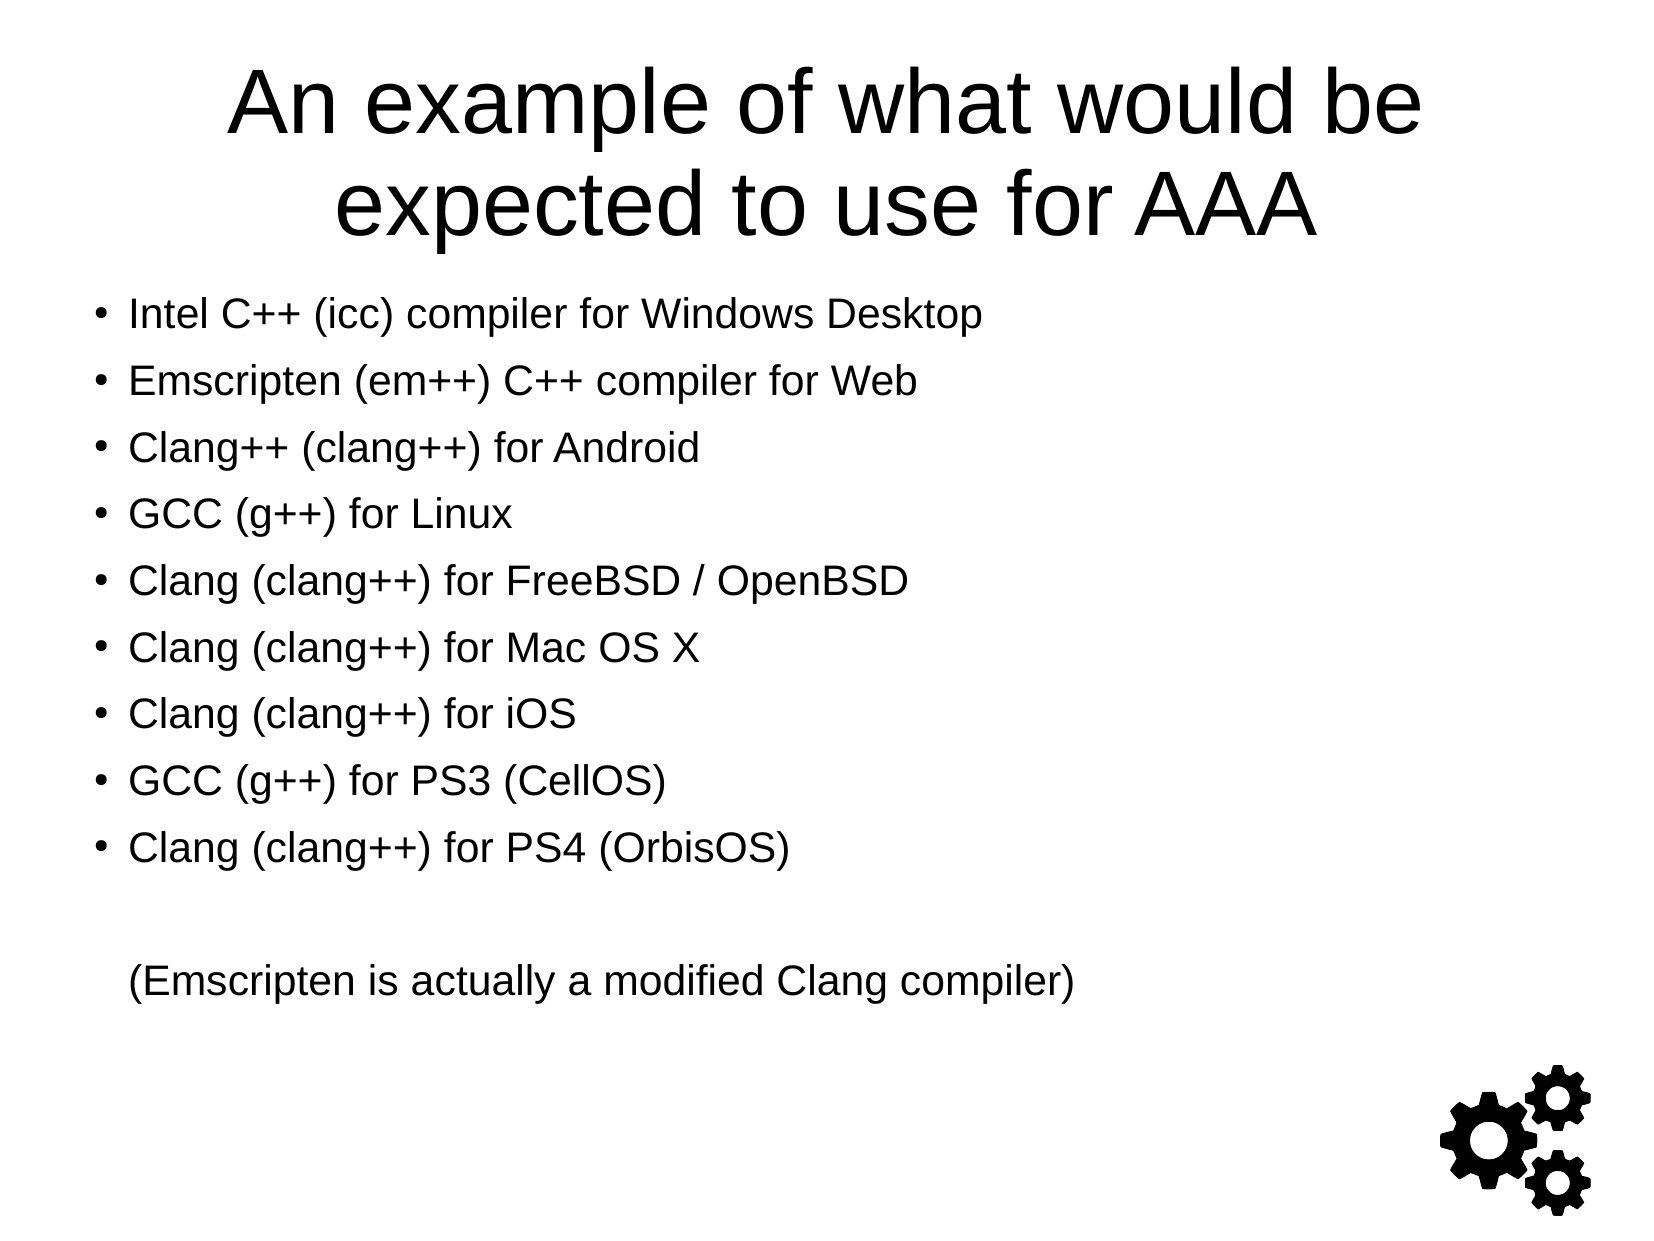

# An example of what would be expected to use for AAA
Intel C++ (icc) compiler for Windows Desktop
Emscripten (em++) C++ compiler for Web
Clang++ (clang++) for Android
GCC (g++) for Linux
Clang (clang++) for FreeBSD / OpenBSD
Clang (clang++) for Mac OS X
Clang (clang++) for iOS
GCC (g++) for PS3 (CellOS)
Clang (clang++) for PS4 (OrbisOS)
(Emscripten is actually a modified Clang compiler)